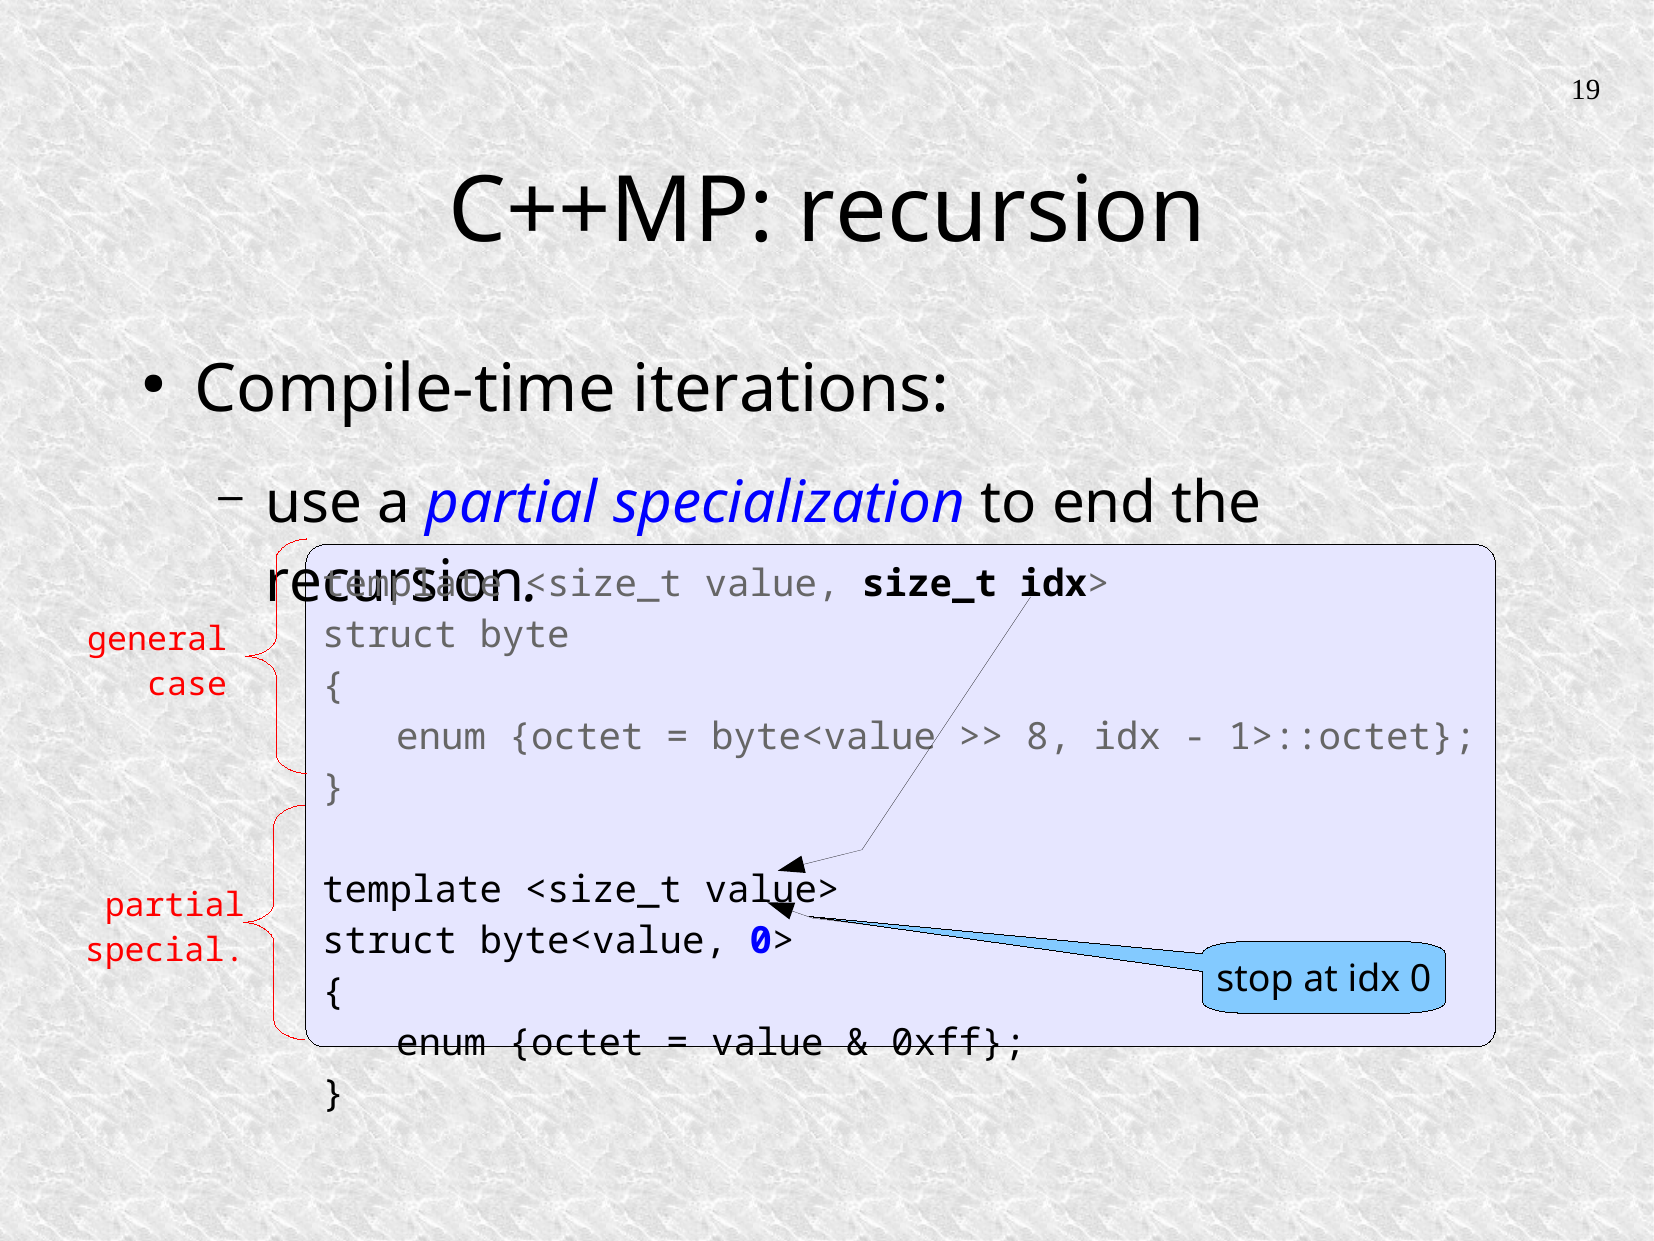

19
# C++MP: recursion
Compile-time iterations:
use a partial specialization to end the recursion.
template <size_t value, size_t idx>
struct byte
{
	enum {octet = byte<value >> 8, idx - 1>::octet};
}
template <size_t value>
struct byte<value, 0>
{
	enum {octet = value & 0xff};
}
general
case
partial
special.
stop at idx 0